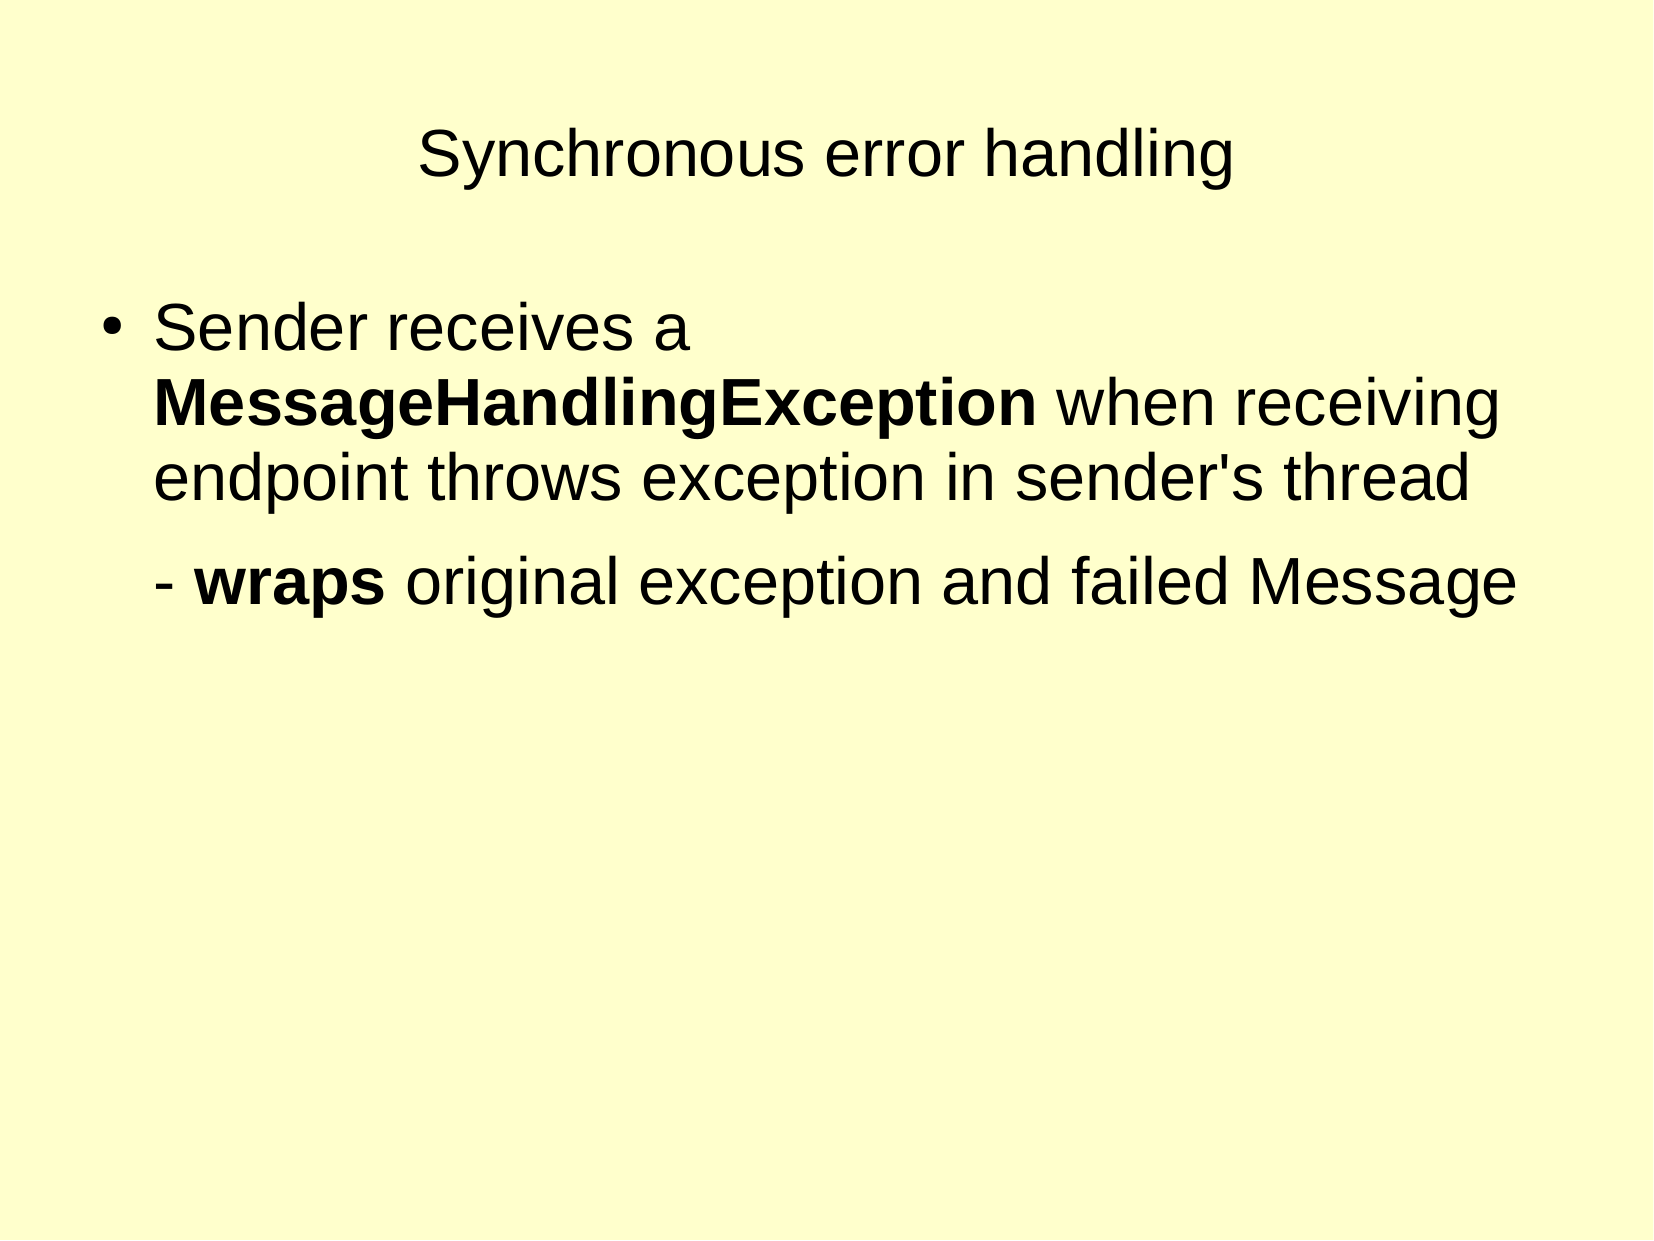

# Synchronous error handling
Sender receives a MessageHandlingException when receiving endpoint throws exception in sender's thread
- wraps original exception and failed Message